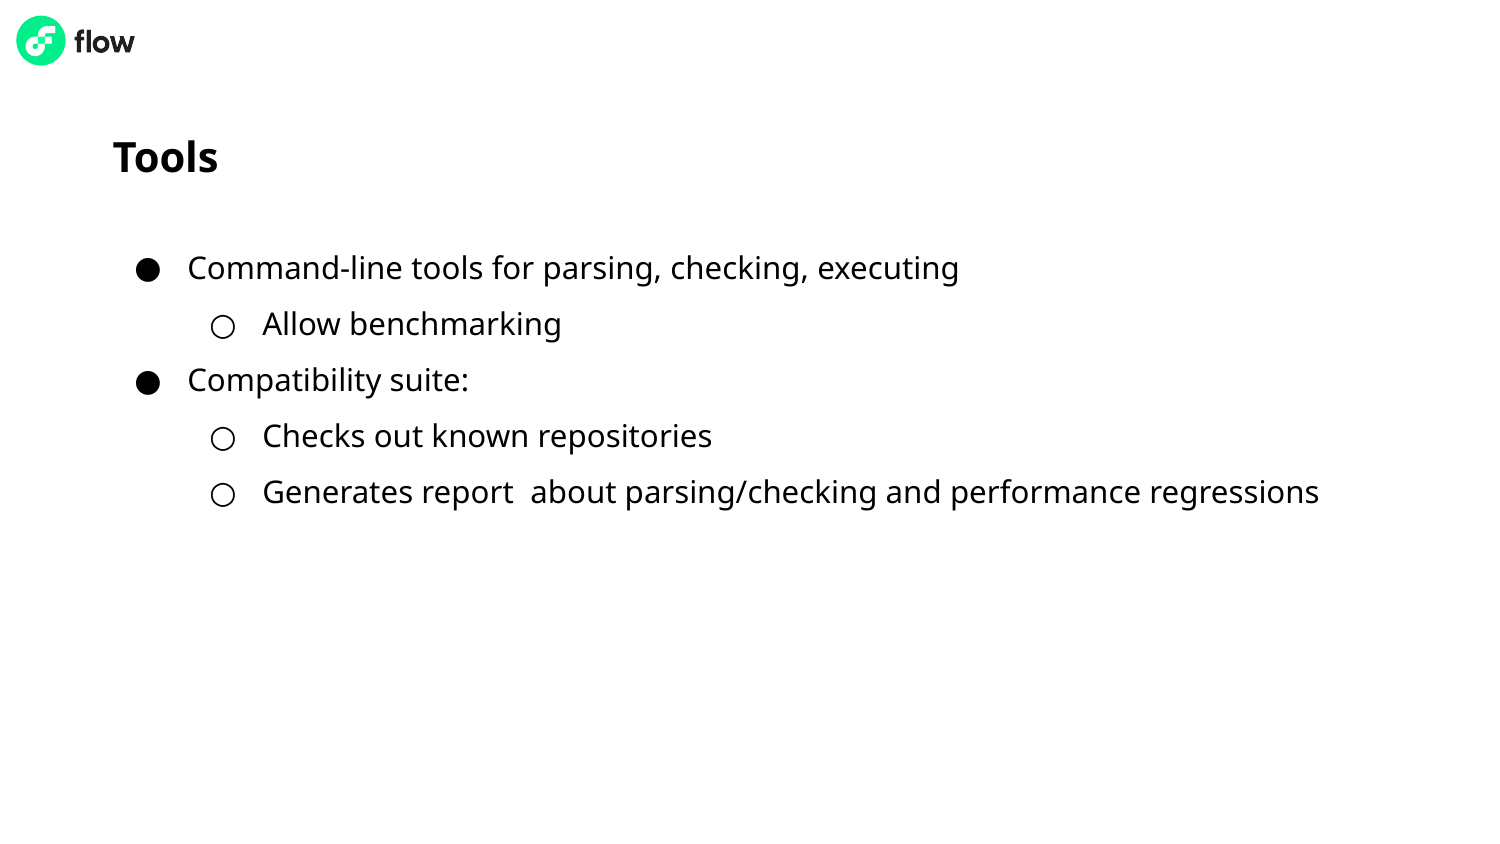

Tools
Command-line tools for parsing, checking, executing
Allow benchmarking
Compatibility suite:
Checks out known repositories
Generates report about parsing/checking and performance regressions